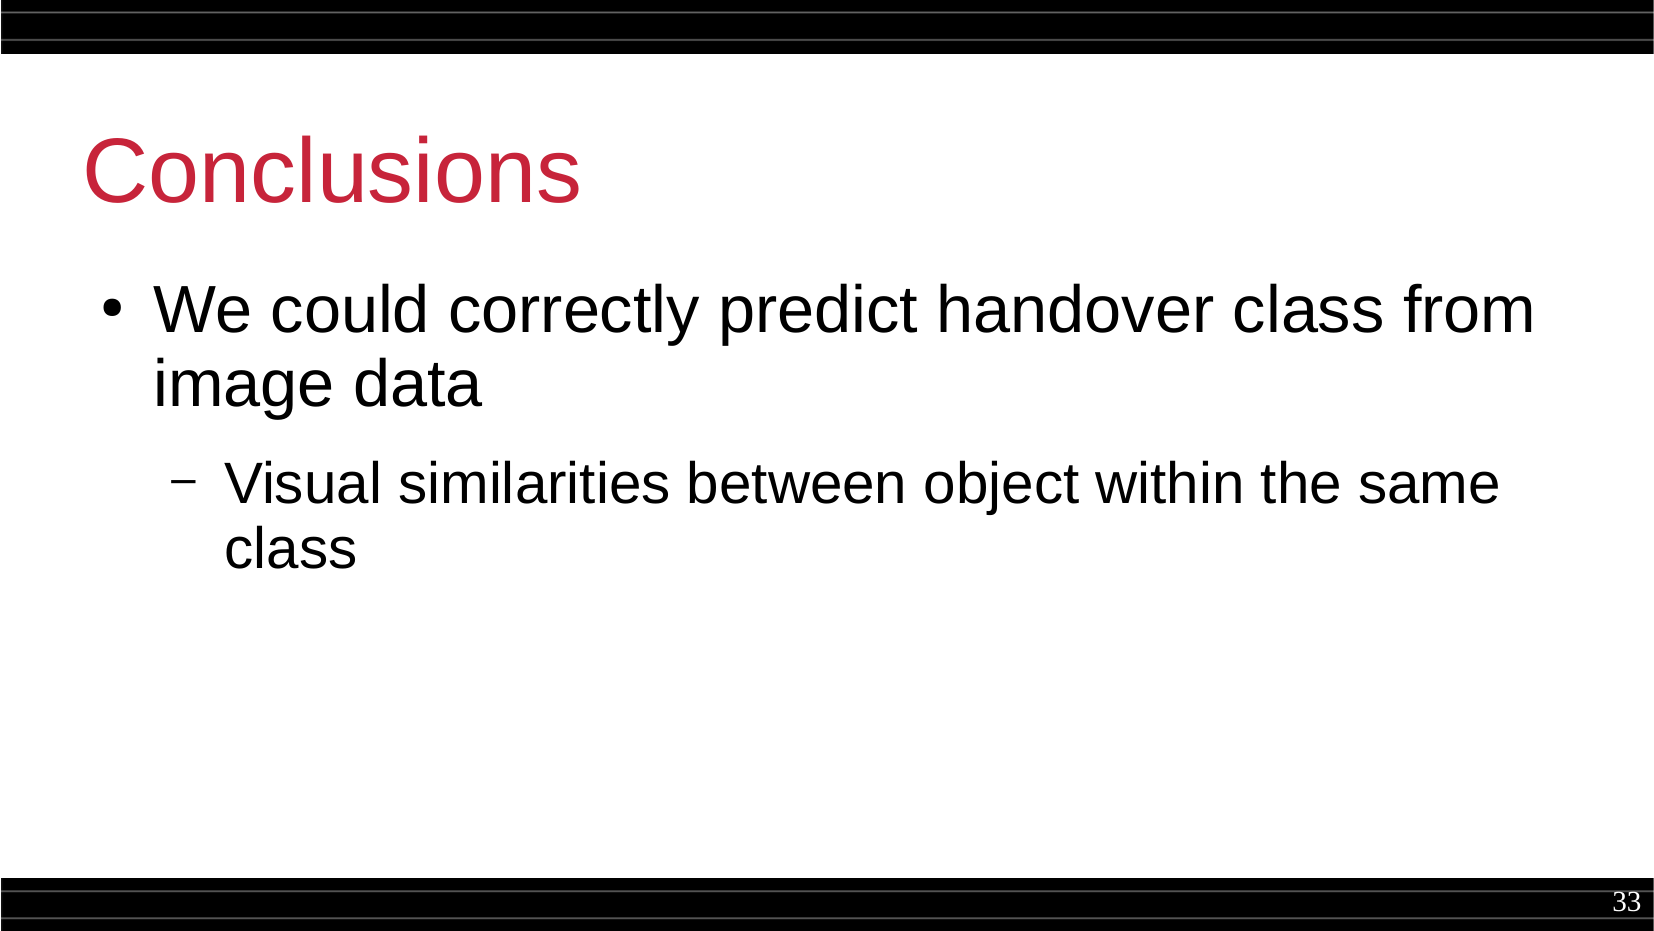

# Conclusions
We could correctly predict handover class from image data
Visual similarities between object within the same class